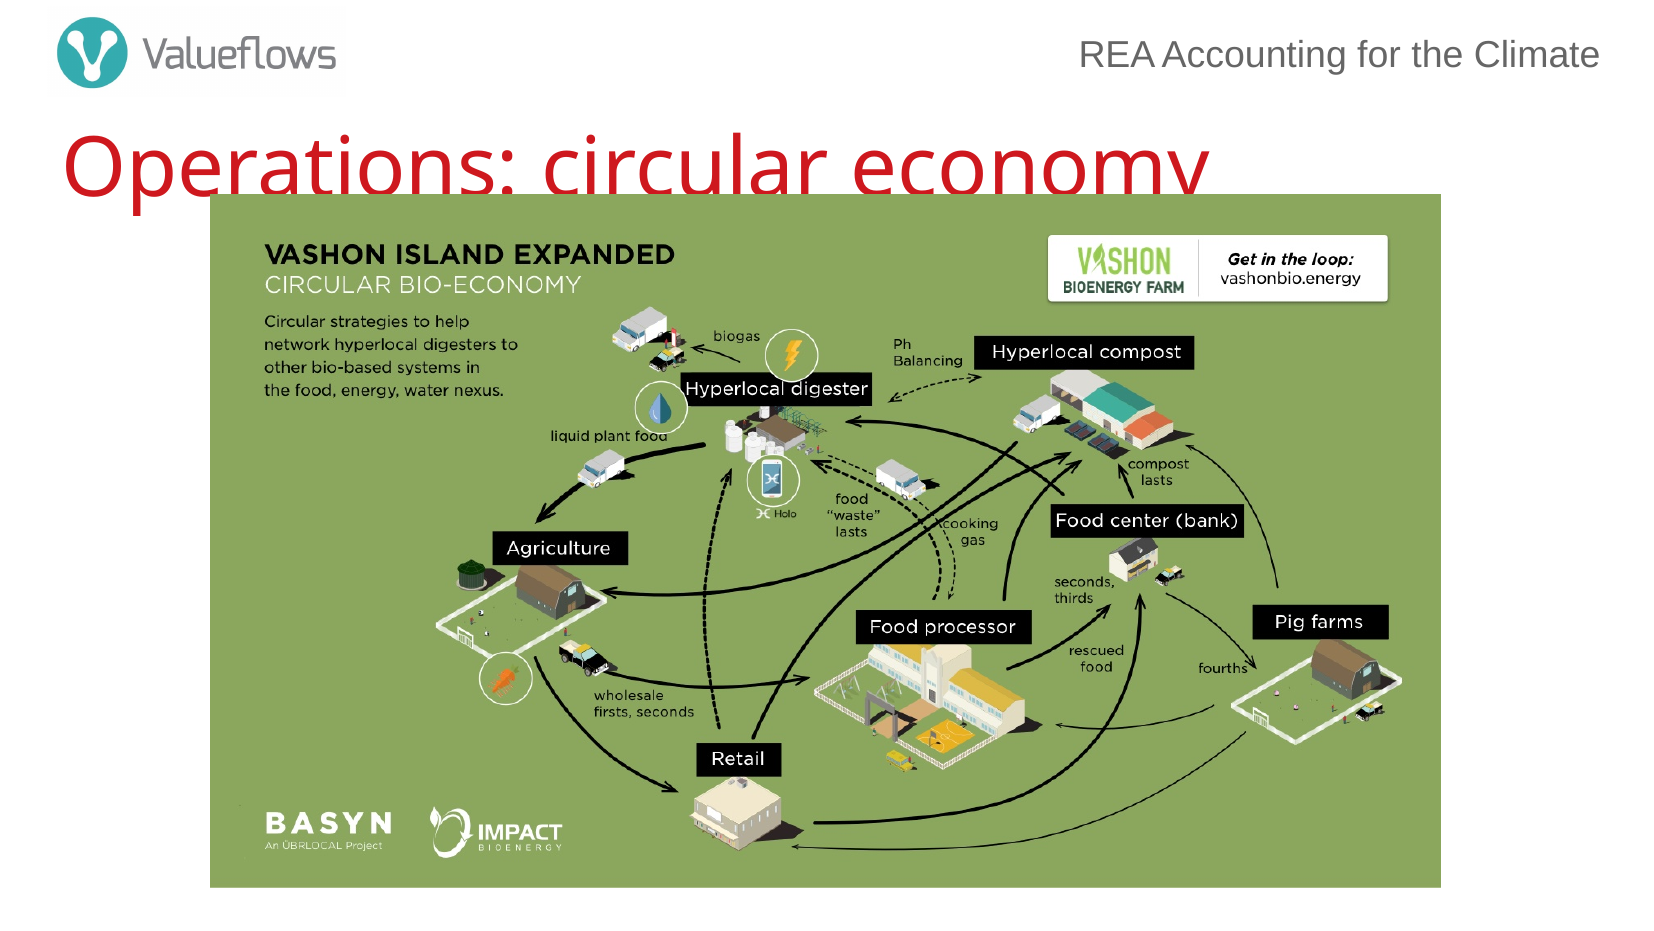

REA Accounting for the Climate
Operations: circular economy